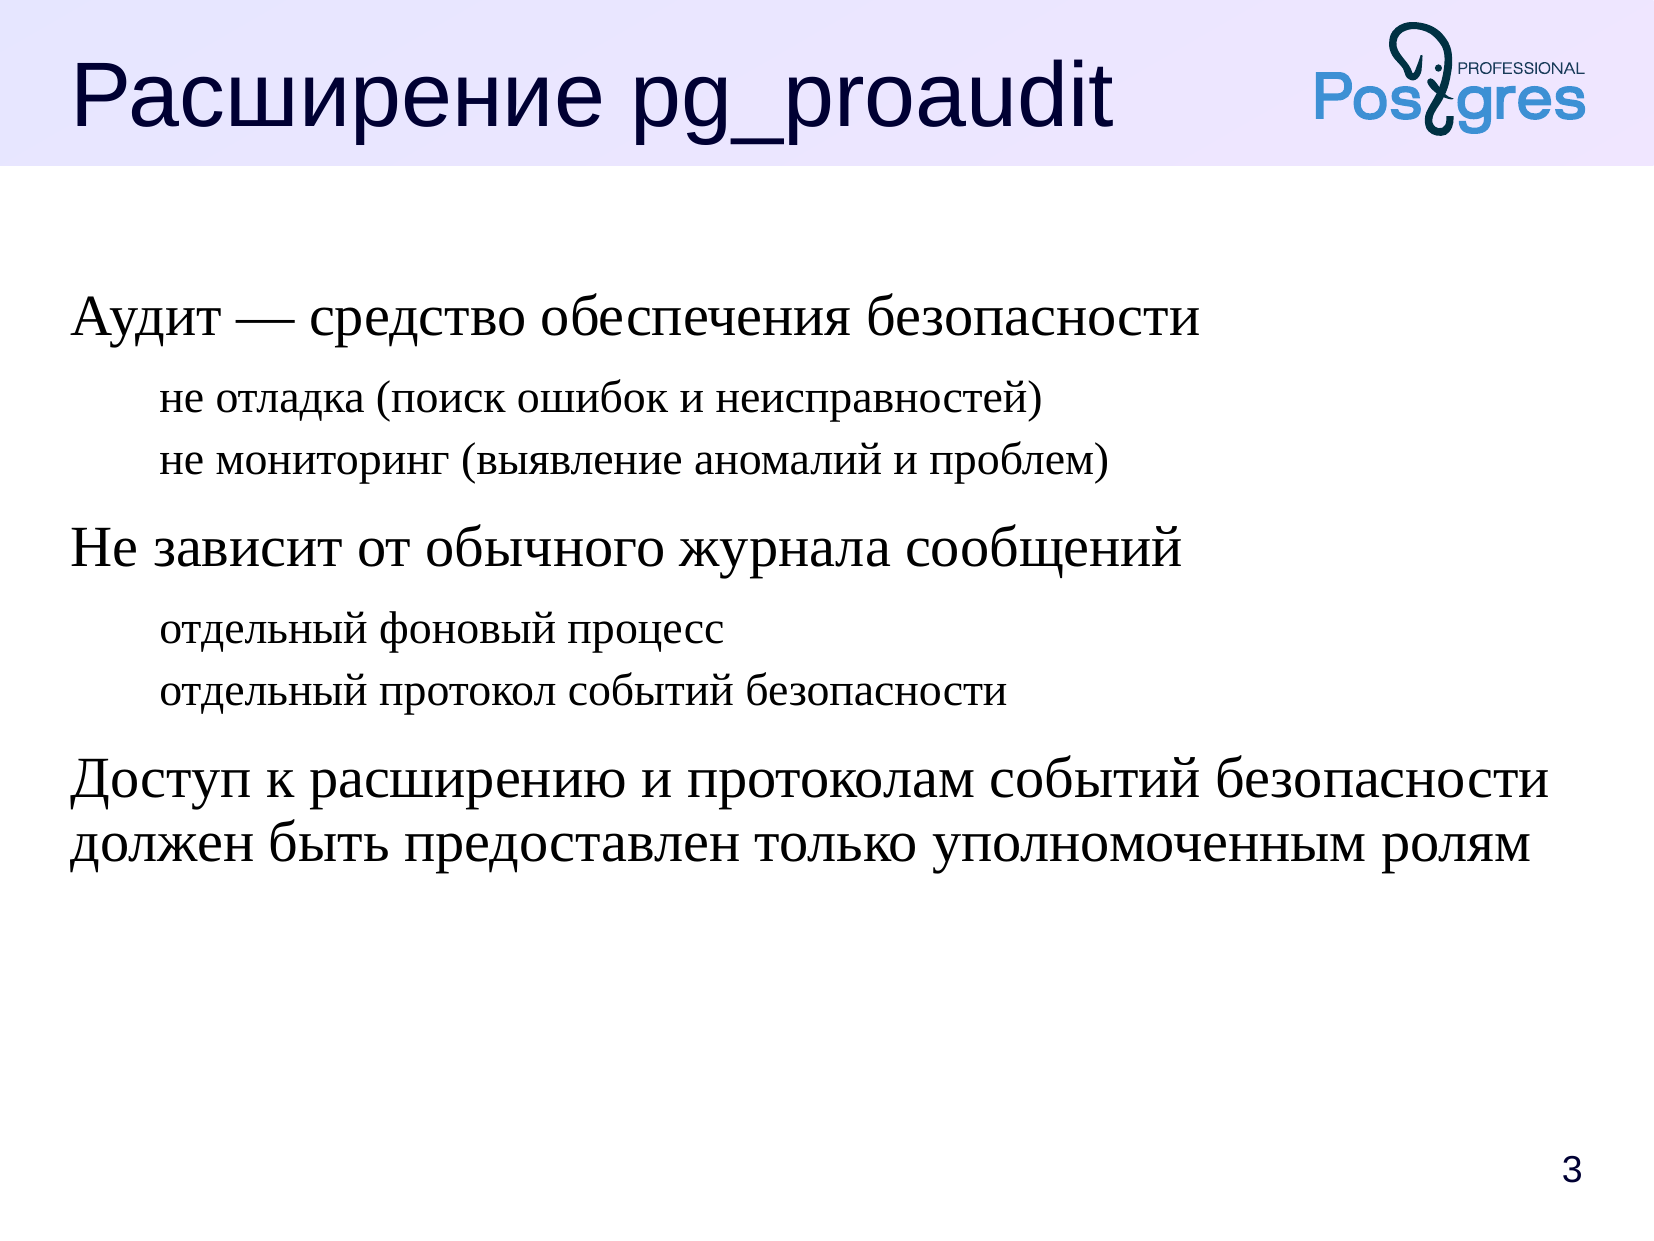

# Расширение pg_proaudit
Аудит — средство обеспечения безопасности
не отладка (поиск ошибок и неисправностей)
не мониторинг (выявление аномалий и проблем)
Не зависит от обычного журнала сообщений
отдельный фоновый процесс
отдельный протокол событий безопасности
Доступ к расширению и протоколам событий безопасности должен быть предоставлен только уполномоченным ролям